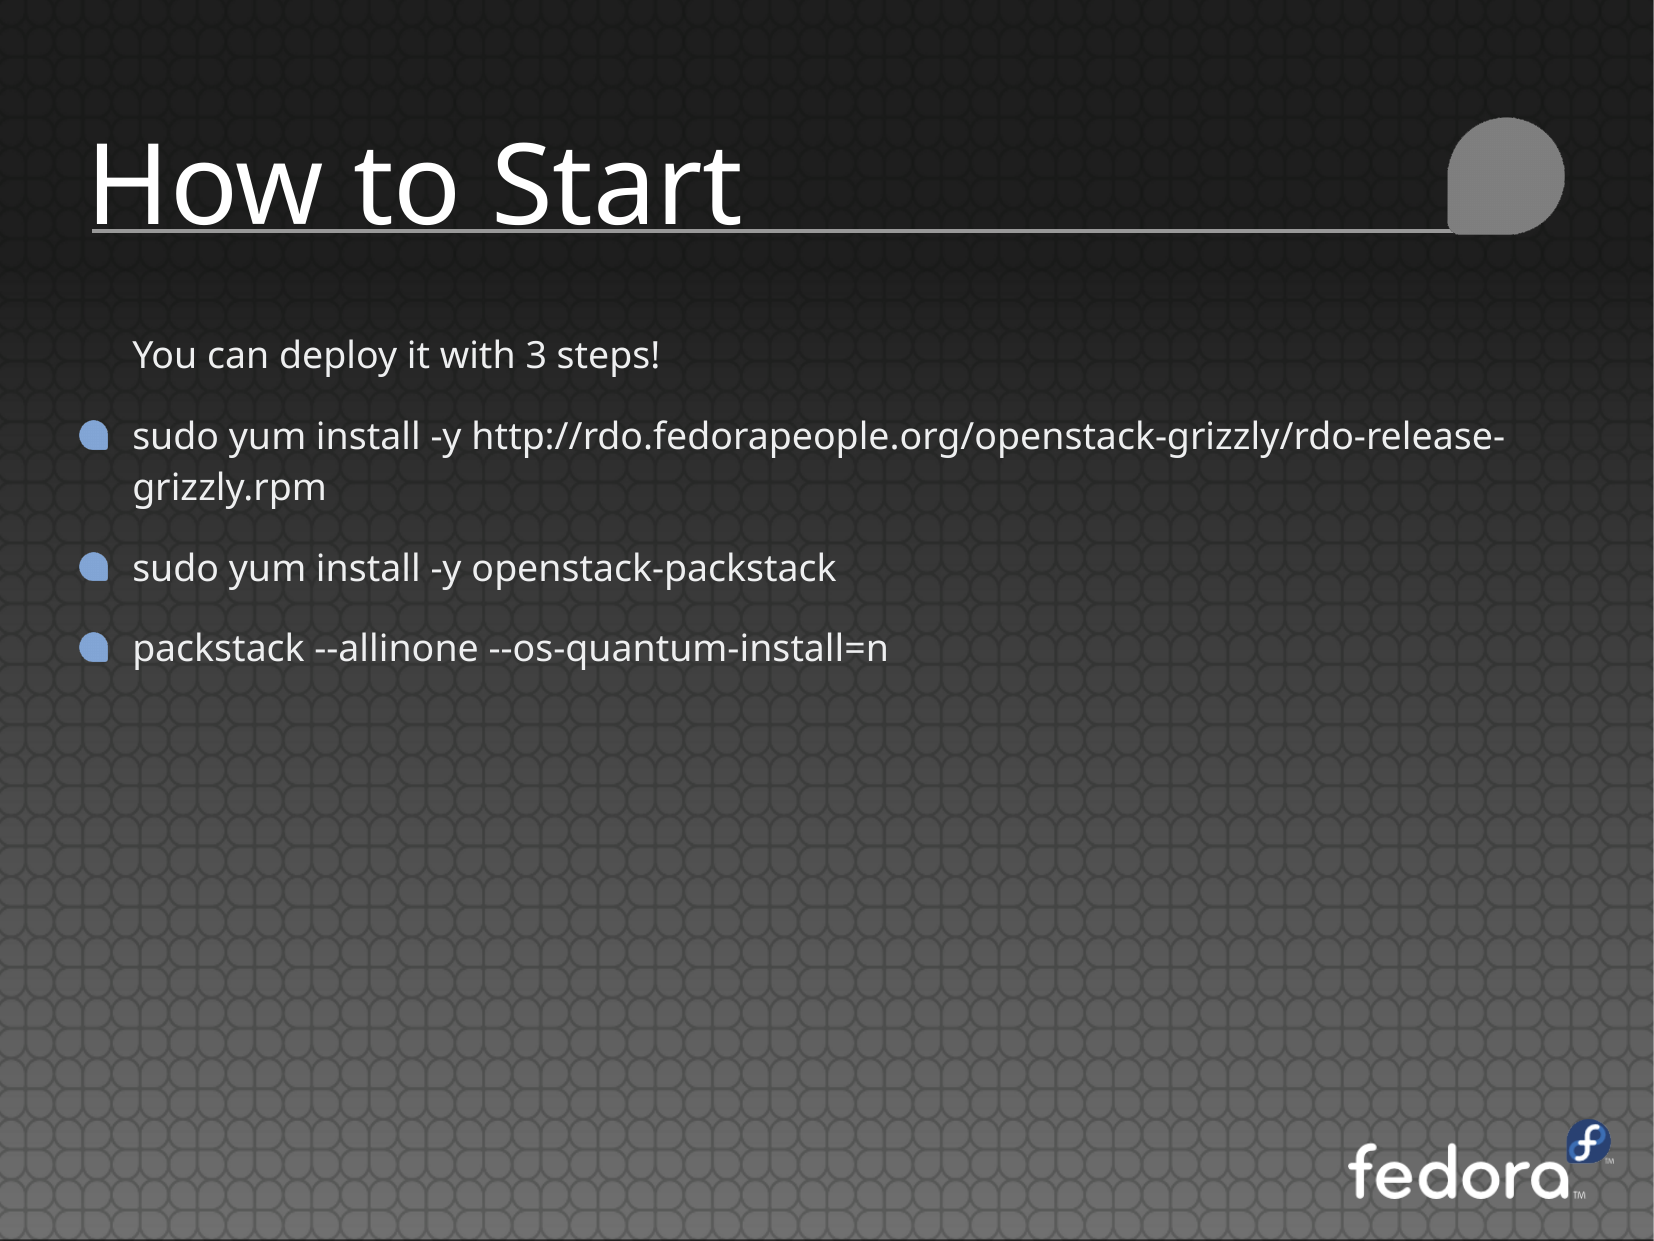

# How to Start
You can deploy it with 3 steps!
sudo yum install -y http://rdo.fedorapeople.org/openstack-grizzly/rdo-release-grizzly.rpm
sudo yum install -y openstack-packstack
packstack --allinone --os-quantum-install=n